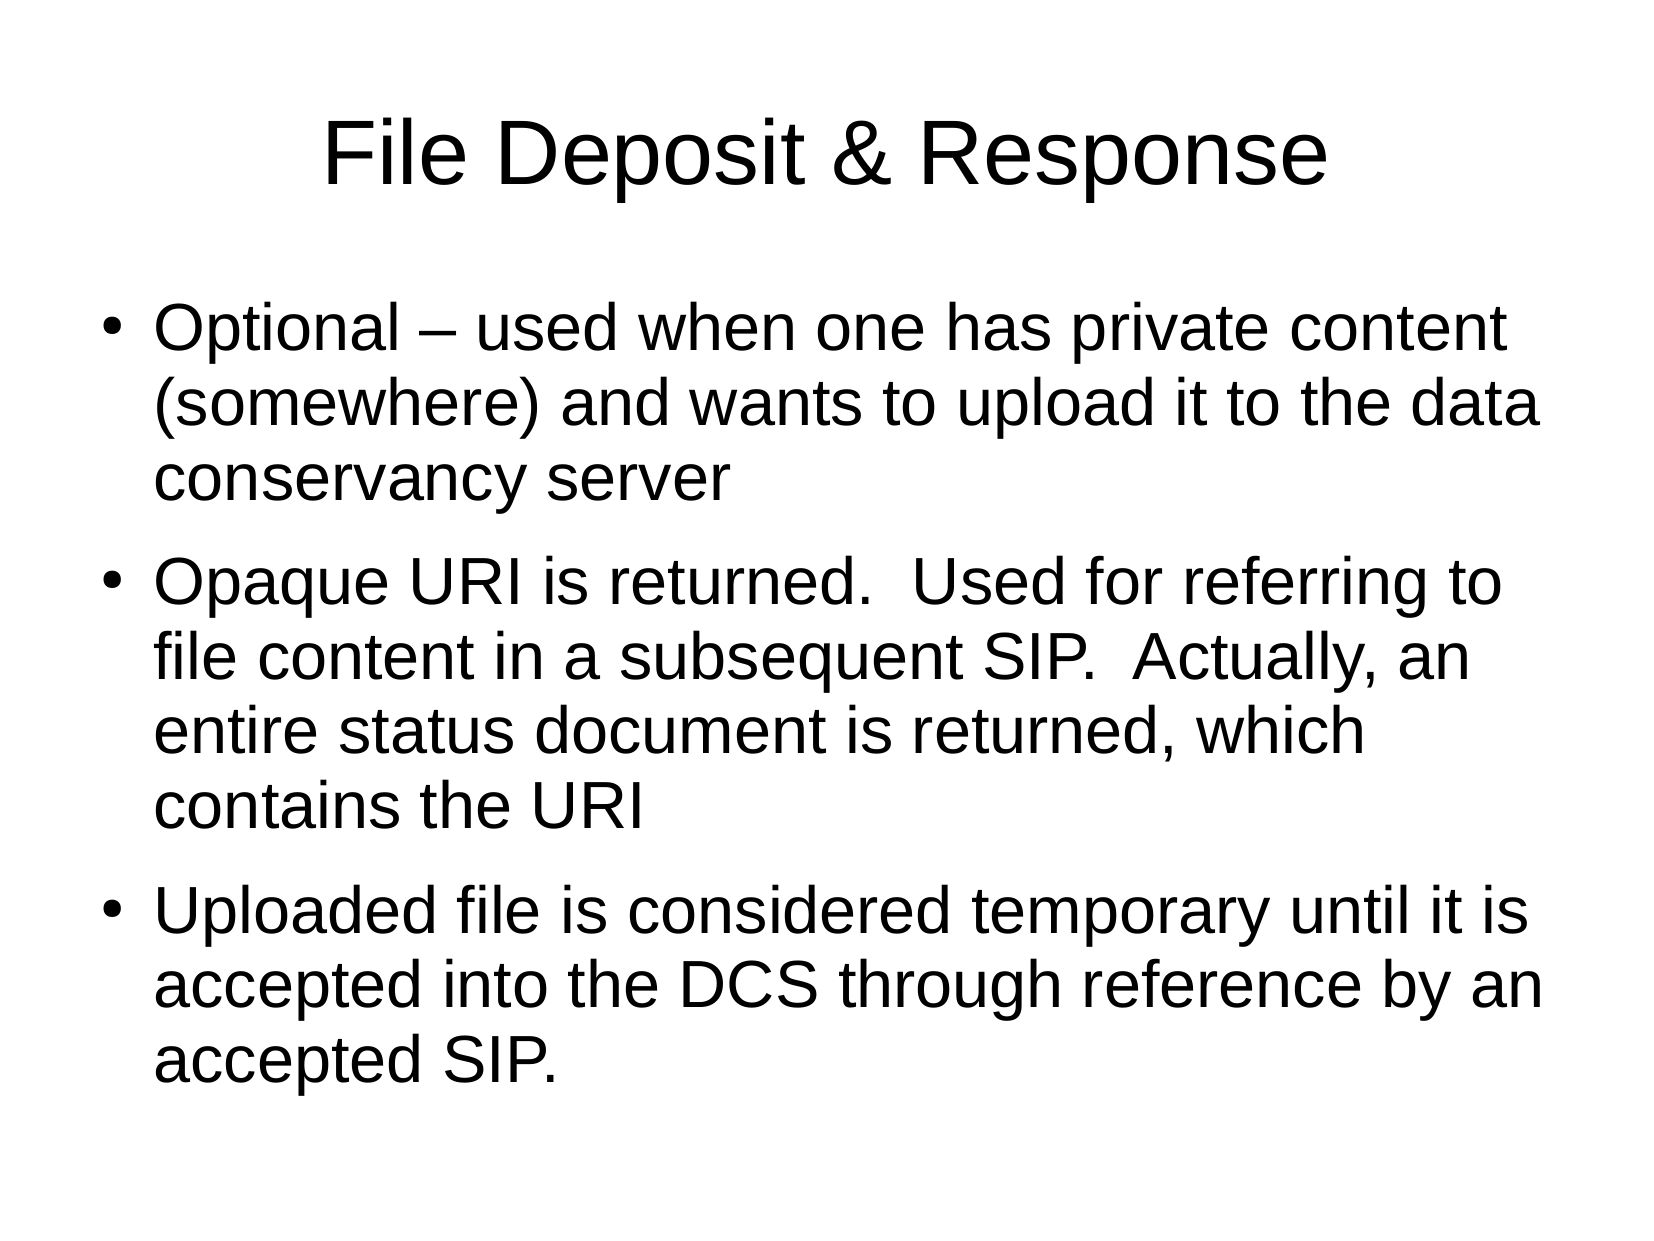

# File Deposit & Response
Optional – used when one has private content (somewhere) and wants to upload it to the data conservancy server
Opaque URI is returned. Used for referring to file content in a subsequent SIP. Actually, an entire status document is returned, which contains the URI
Uploaded file is considered temporary until it is accepted into the DCS through reference by an accepted SIP.